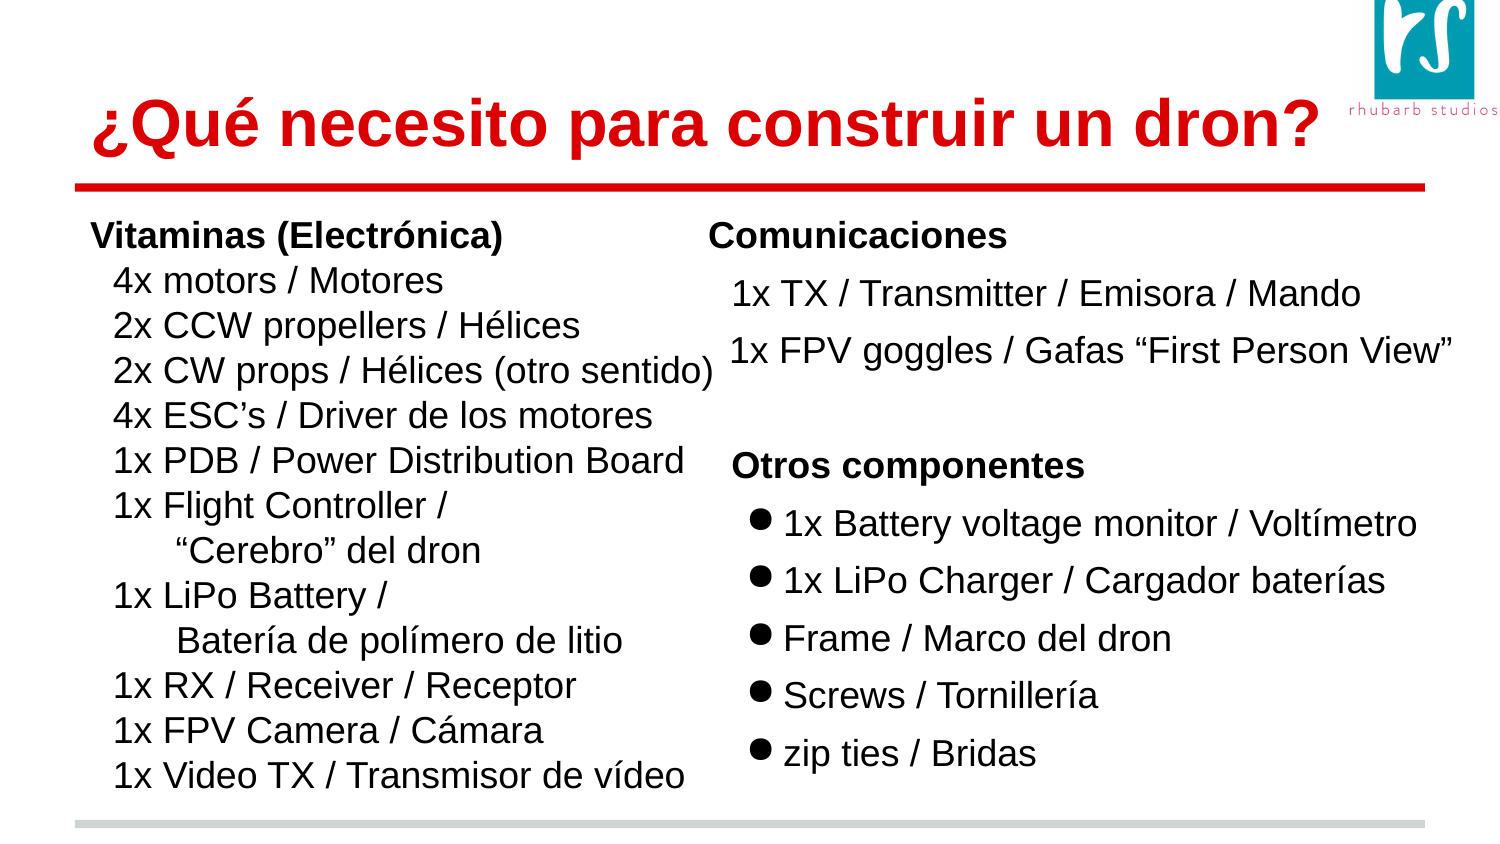

# ¿Qué necesito para construir un dron?
Vitaminas (Electrónica)
4x motors / Motores
2x CCW propellers / Hélices
2x CW props / Hélices (otro sentido)
4x ESC’s / Driver de los motores
1x PDB / Power Distribution Board
1x Flight Controller /
 “Cerebro” del dron
1x LiPo Battery /
 Batería de polímero de litio
1x RX / Receiver / Receptor
1x FPV Camera / Cámara
1x Video TX / Transmisor de vídeo
Comunicaciones
1x TX / Transmitter / Emisora / Mando
 1x FPV goggles / Gafas “First Person View”
Otros componentes
1x Battery voltage monitor / Voltímetro
1x LiPo Charger / Cargador baterías
Frame / Marco del dron
Screws / Tornillería
zip ties / Bridas